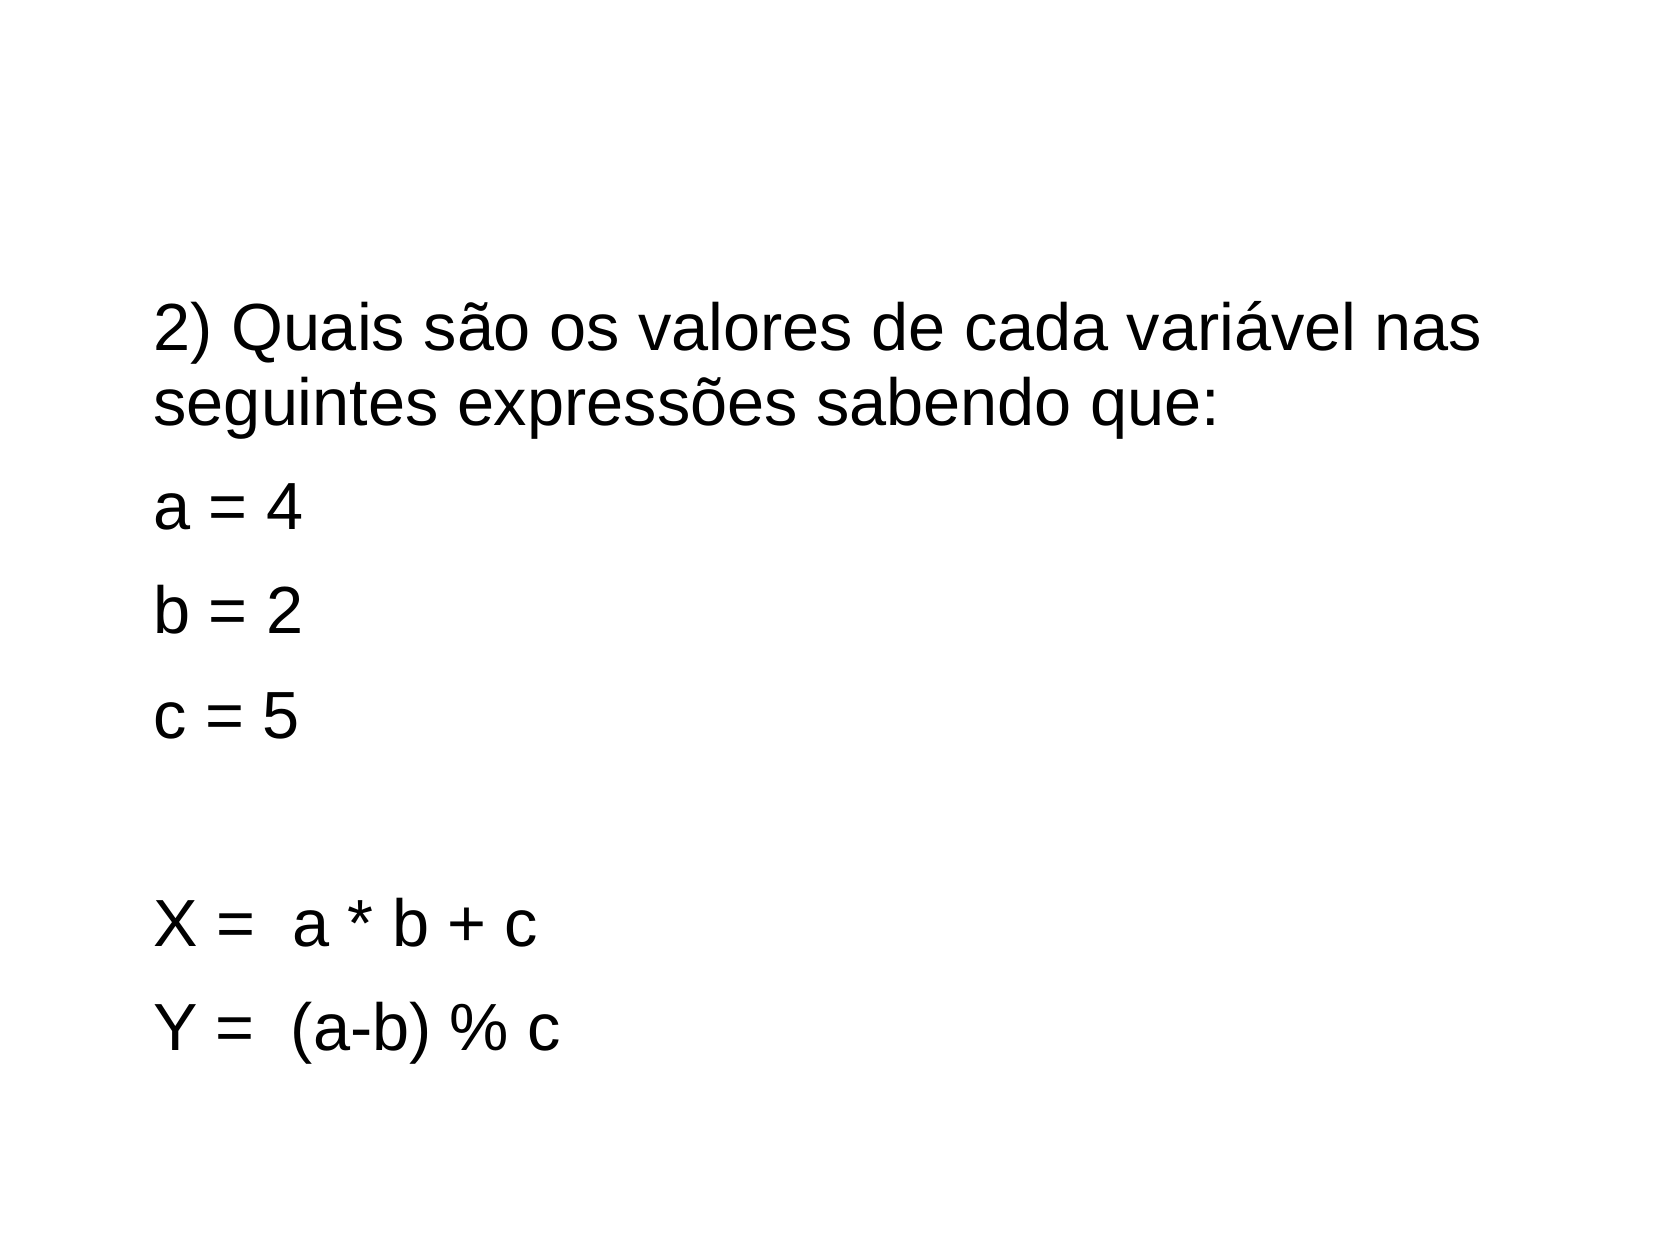

#
2) Quais são os valores de cada variável nas seguintes expressões sabendo que:
a = 4
b = 2
c = 5
X = a * b + c
Y = (a-b) % c